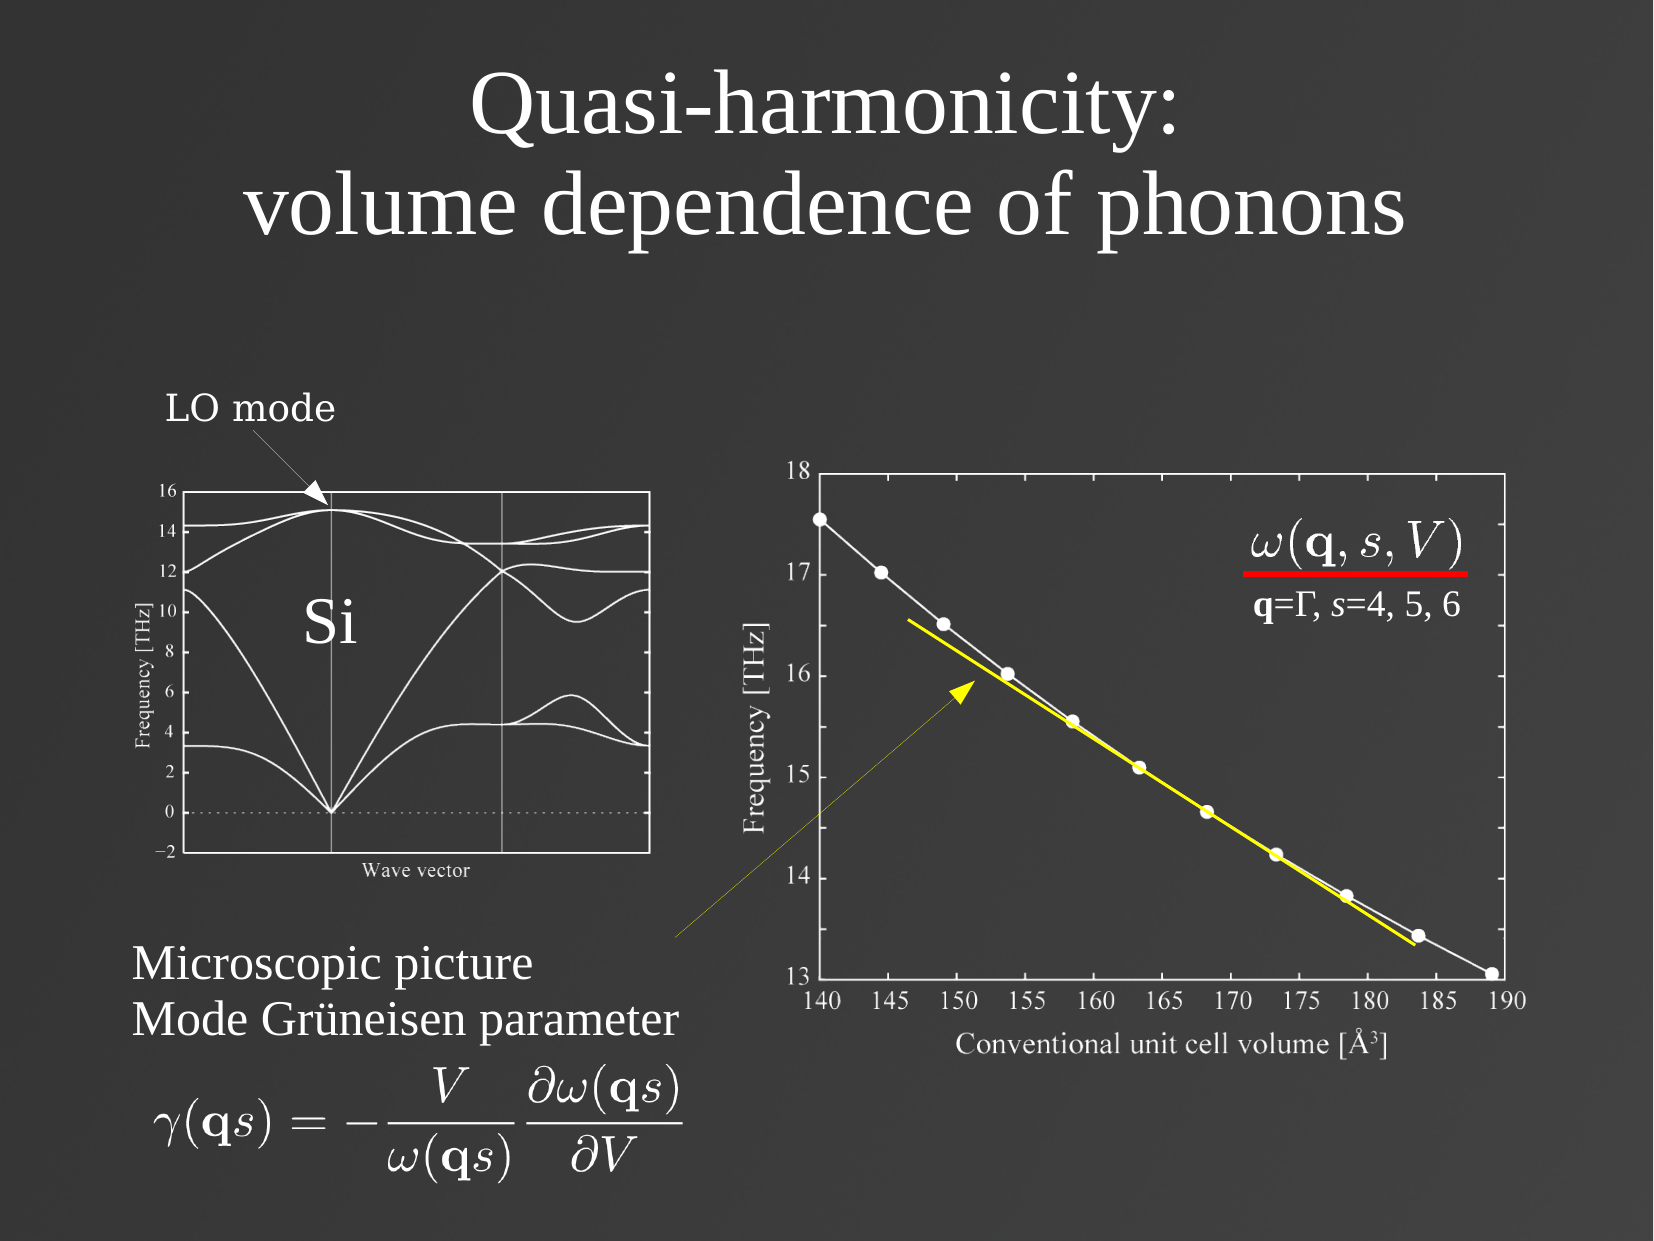

# Quasi-harmonicity: volume dependence of phonons
LO mode
q=Γ, s=4, 5, 6
Si
Microscopic picture
Mode Grüneisen parameter